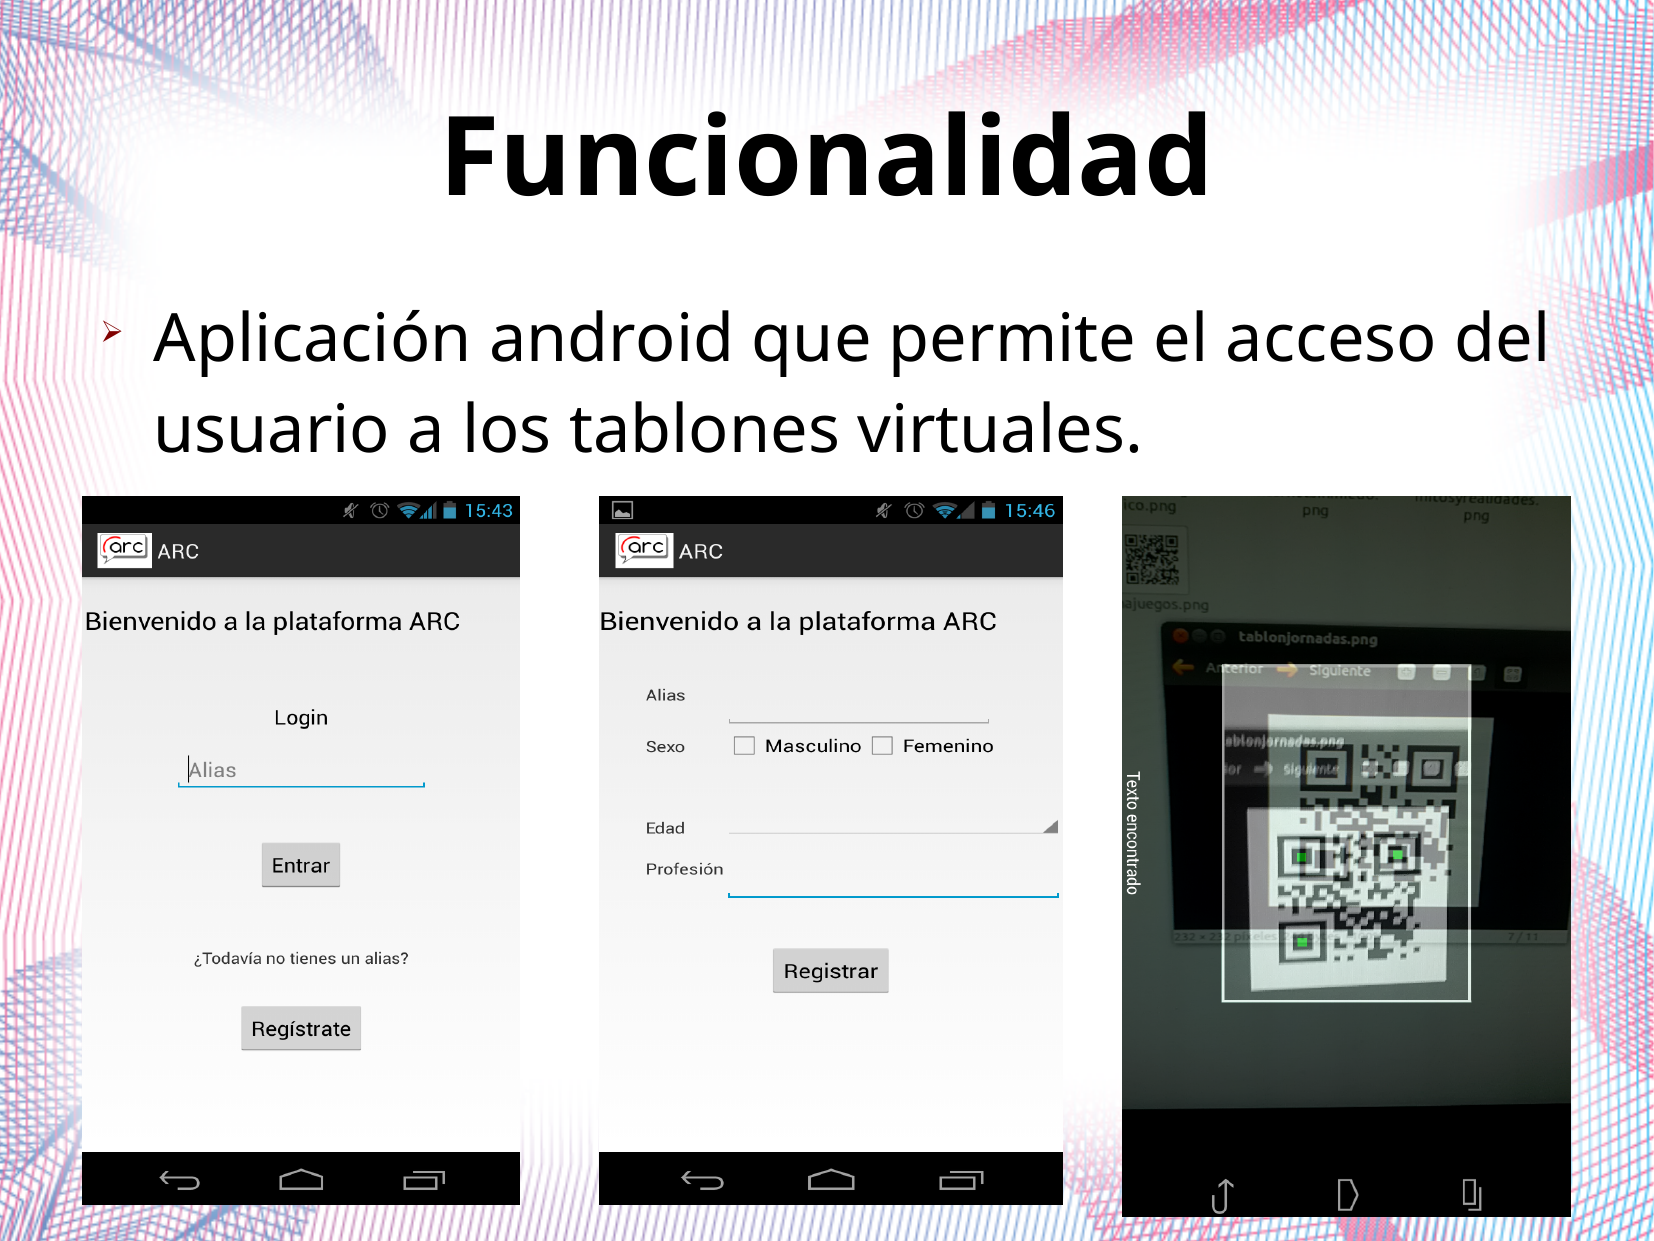

# Funcionalidad
Aplicación android que permite el acceso del usuario a los tablones virtuales.